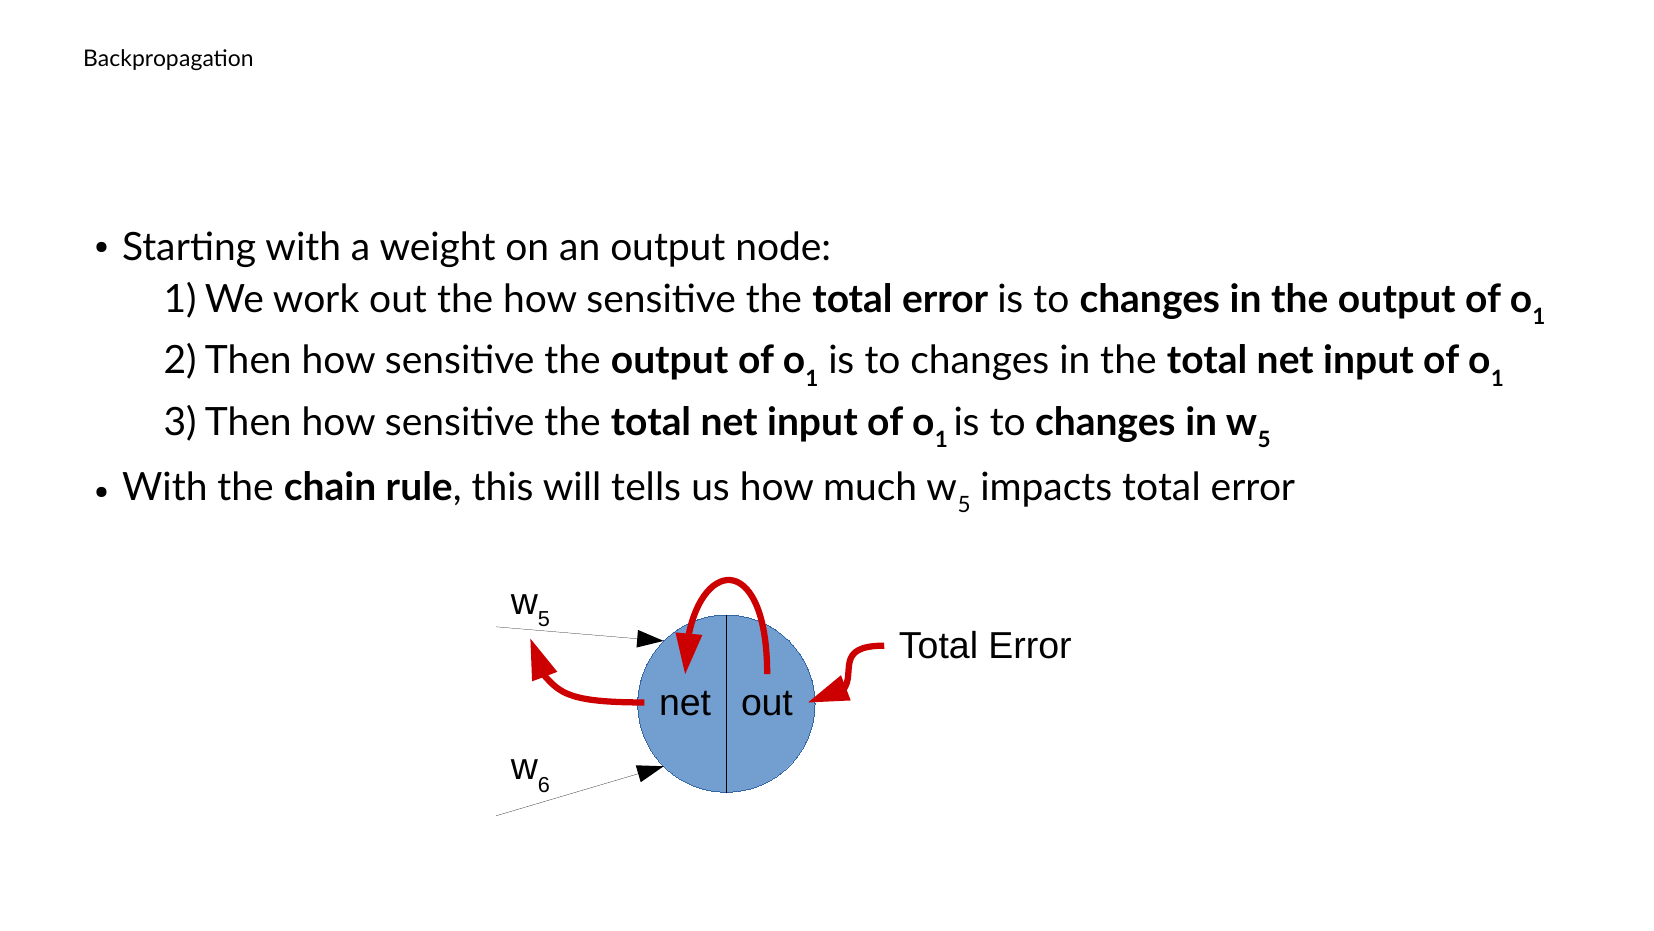

# Backpropagation
Starting with a weight on an output node:
We work out the how sensitive the total error is to changes in the output of o1
Then how sensitive the output of o1 is to changes in the total net input of o1
Then how sensitive the total net input of o1 is to changes in w5
With the chain rule, this will tells us how much w5 impacts total error
w5
Total Error
net
out
w6